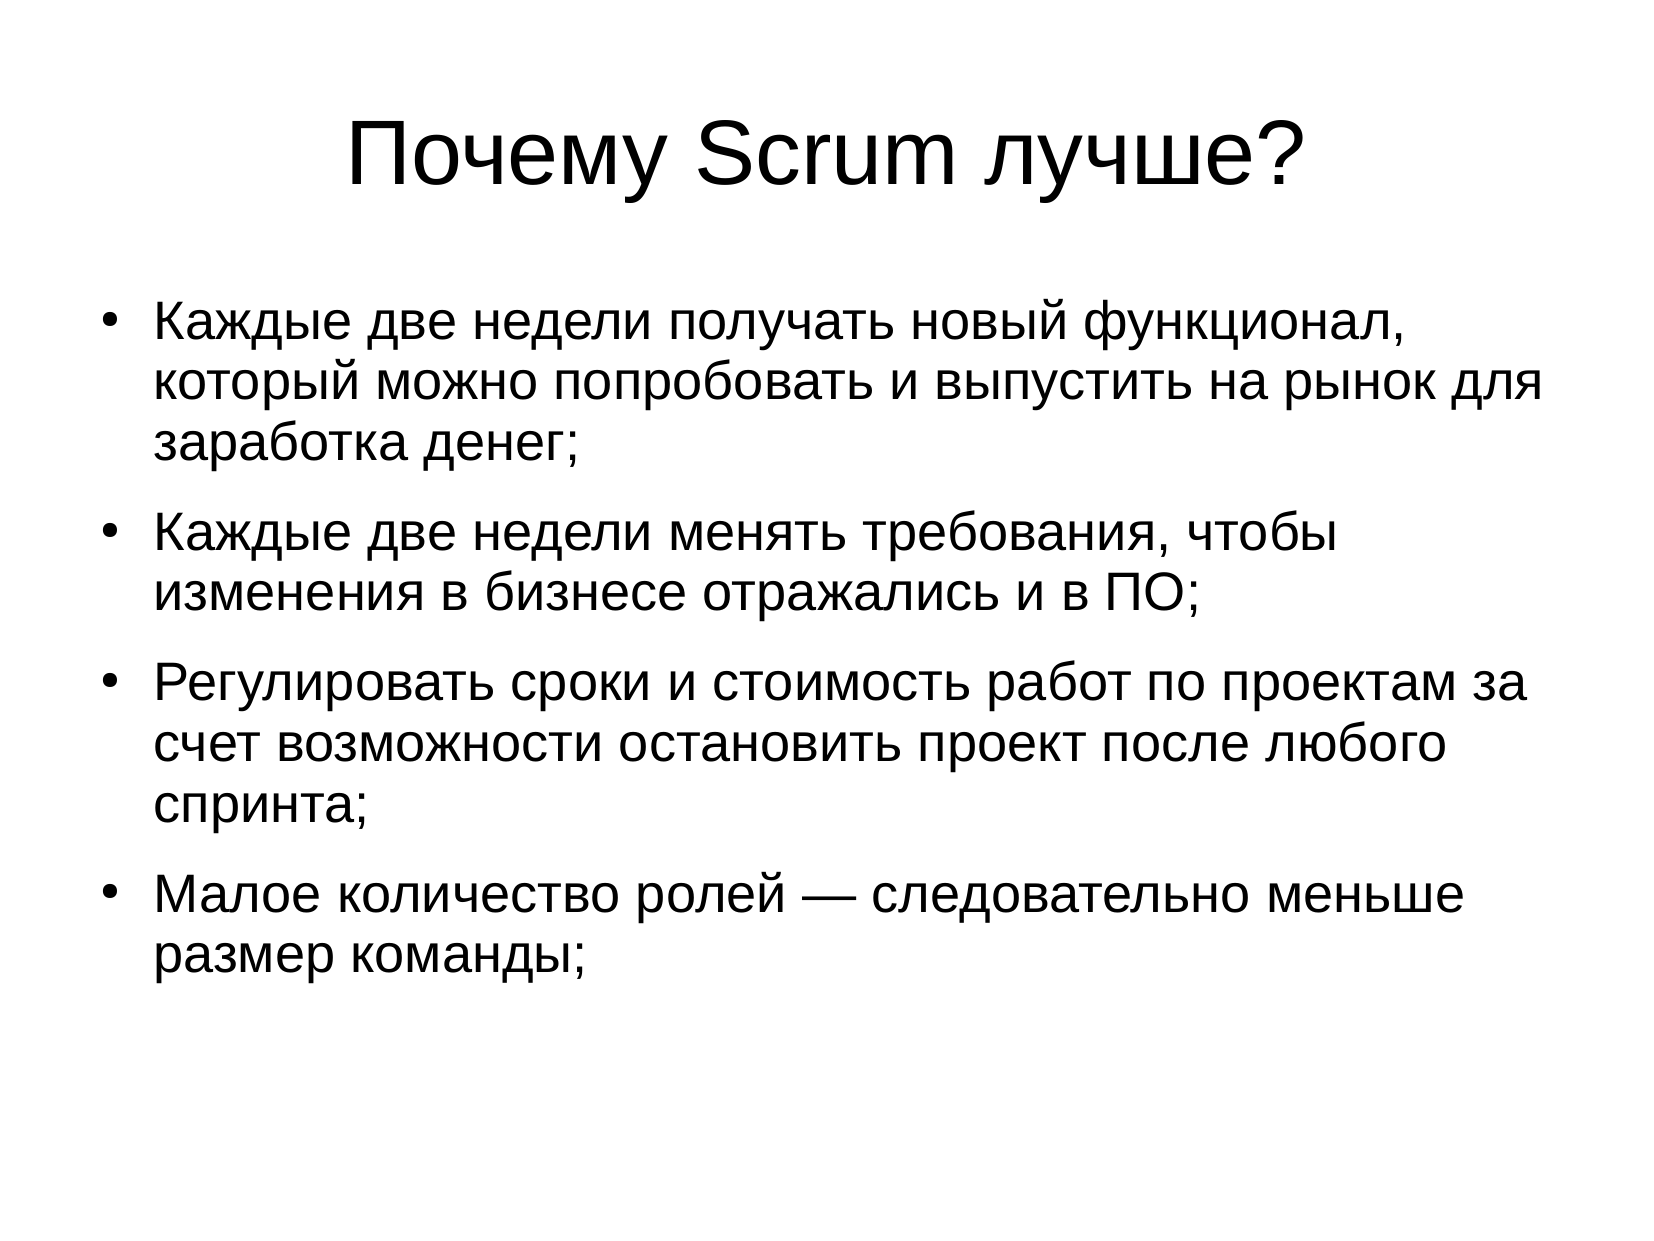

# Почему Scrum лучше?
Каждые две недели получать новый функционал, который можно попробовать и выпустить на рынок для заработка денег;
Каждые две недели менять требования, чтобы изменения в бизнесе отражались и в ПО;
Регулировать сроки и стоимость работ по проектам за счет возможности остановить проект после любого спринта;
Малое количество ролей — следовательно меньше размер команды;